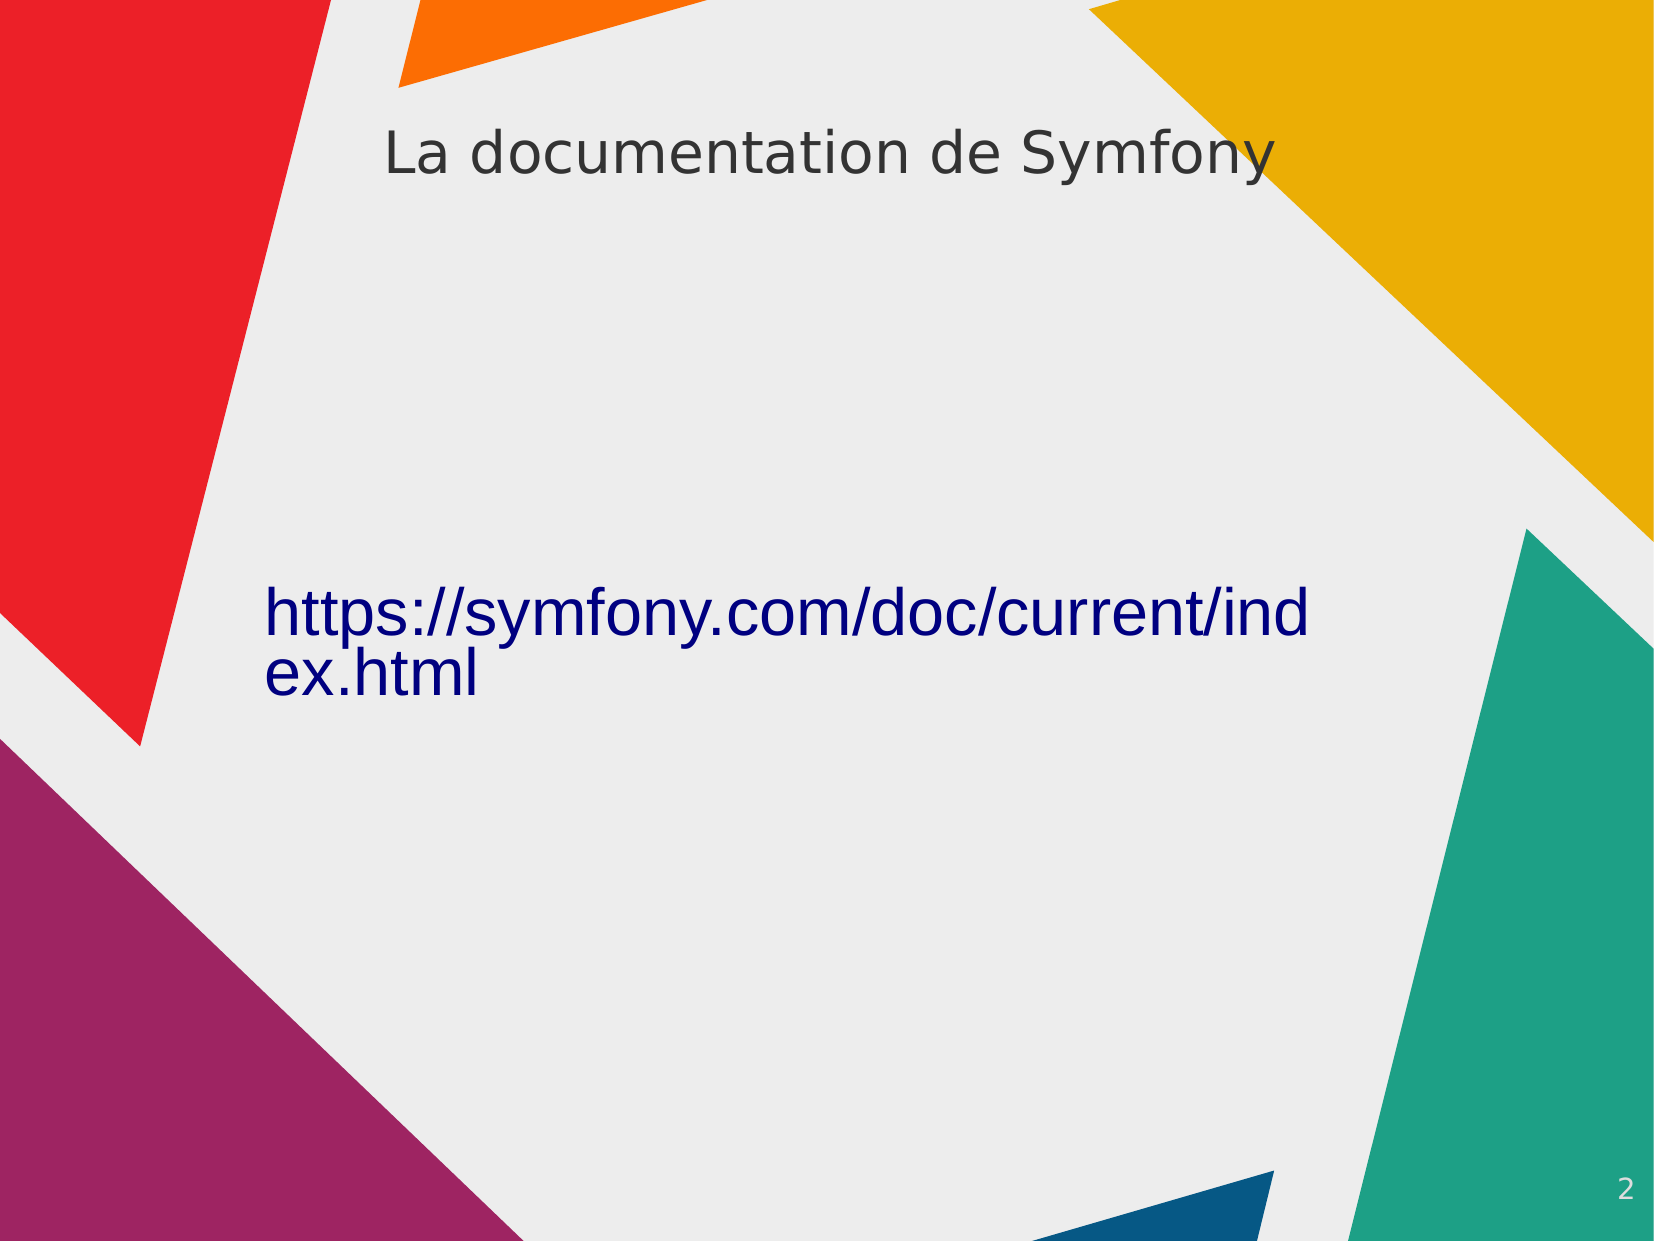

# La documentation de Symfony
https://symfony.com/doc/current/index.html
2